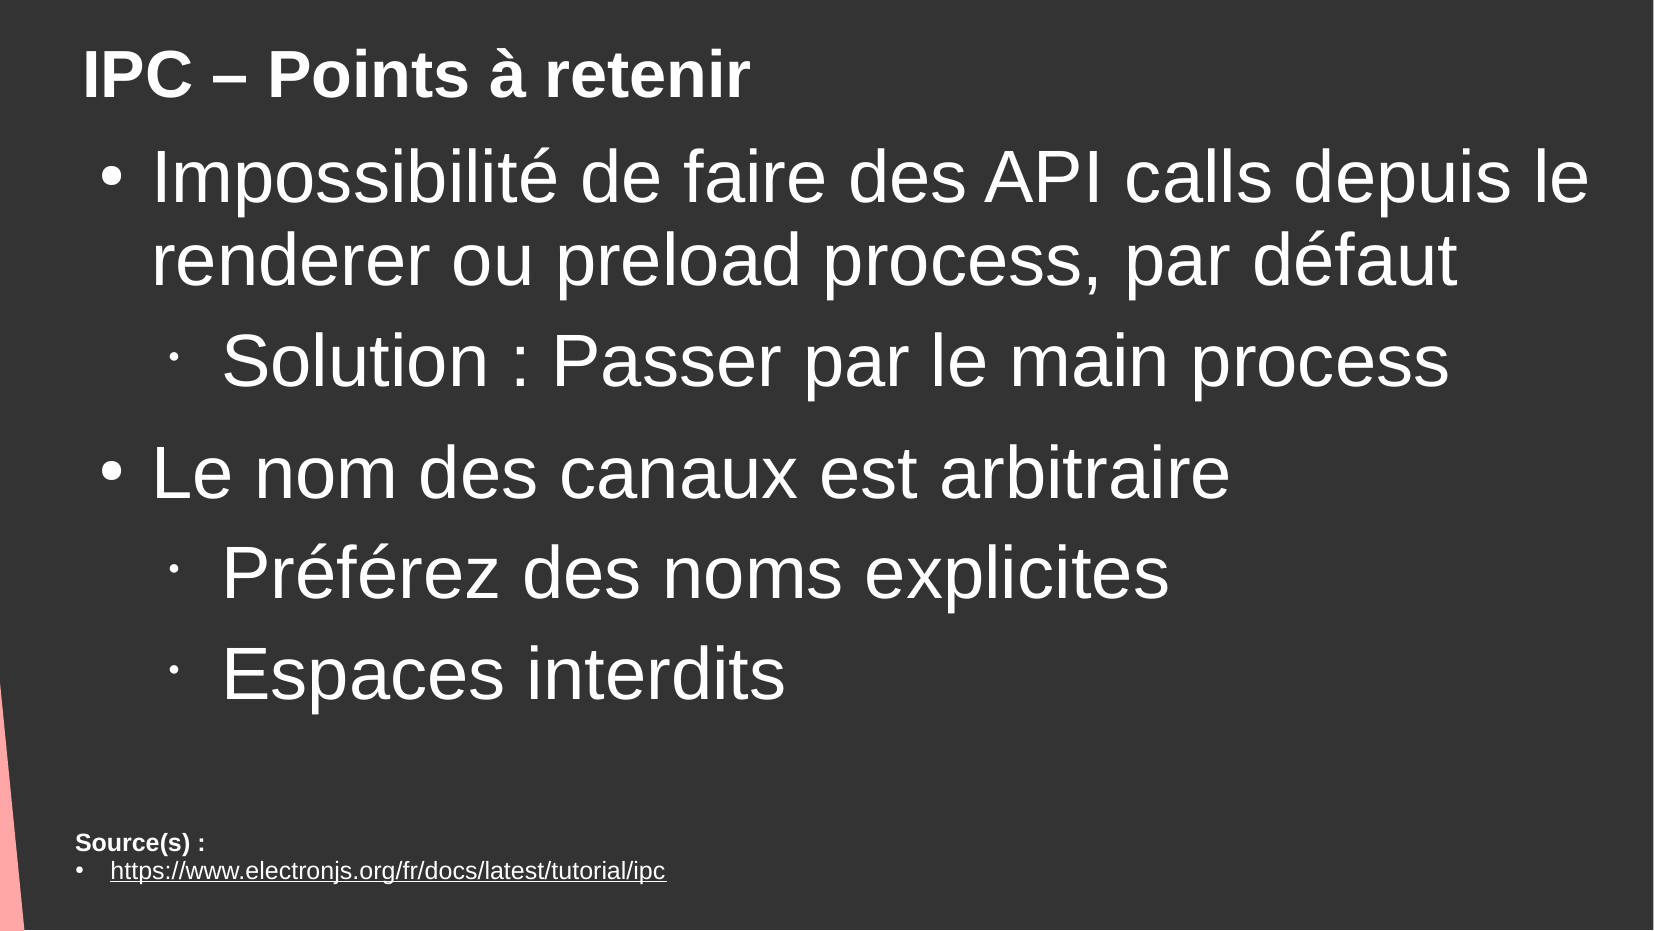

# IPC – Points à retenir
Impossibilité de faire des API calls depuis le renderer ou preload process, par défaut
Solution : Passer par le main process
Le nom des canaux est arbitraire
Préférez des noms explicites
Espaces interdits
Source(s) :
https://www.electronjs.org/fr/docs/latest/tutorial/ipc